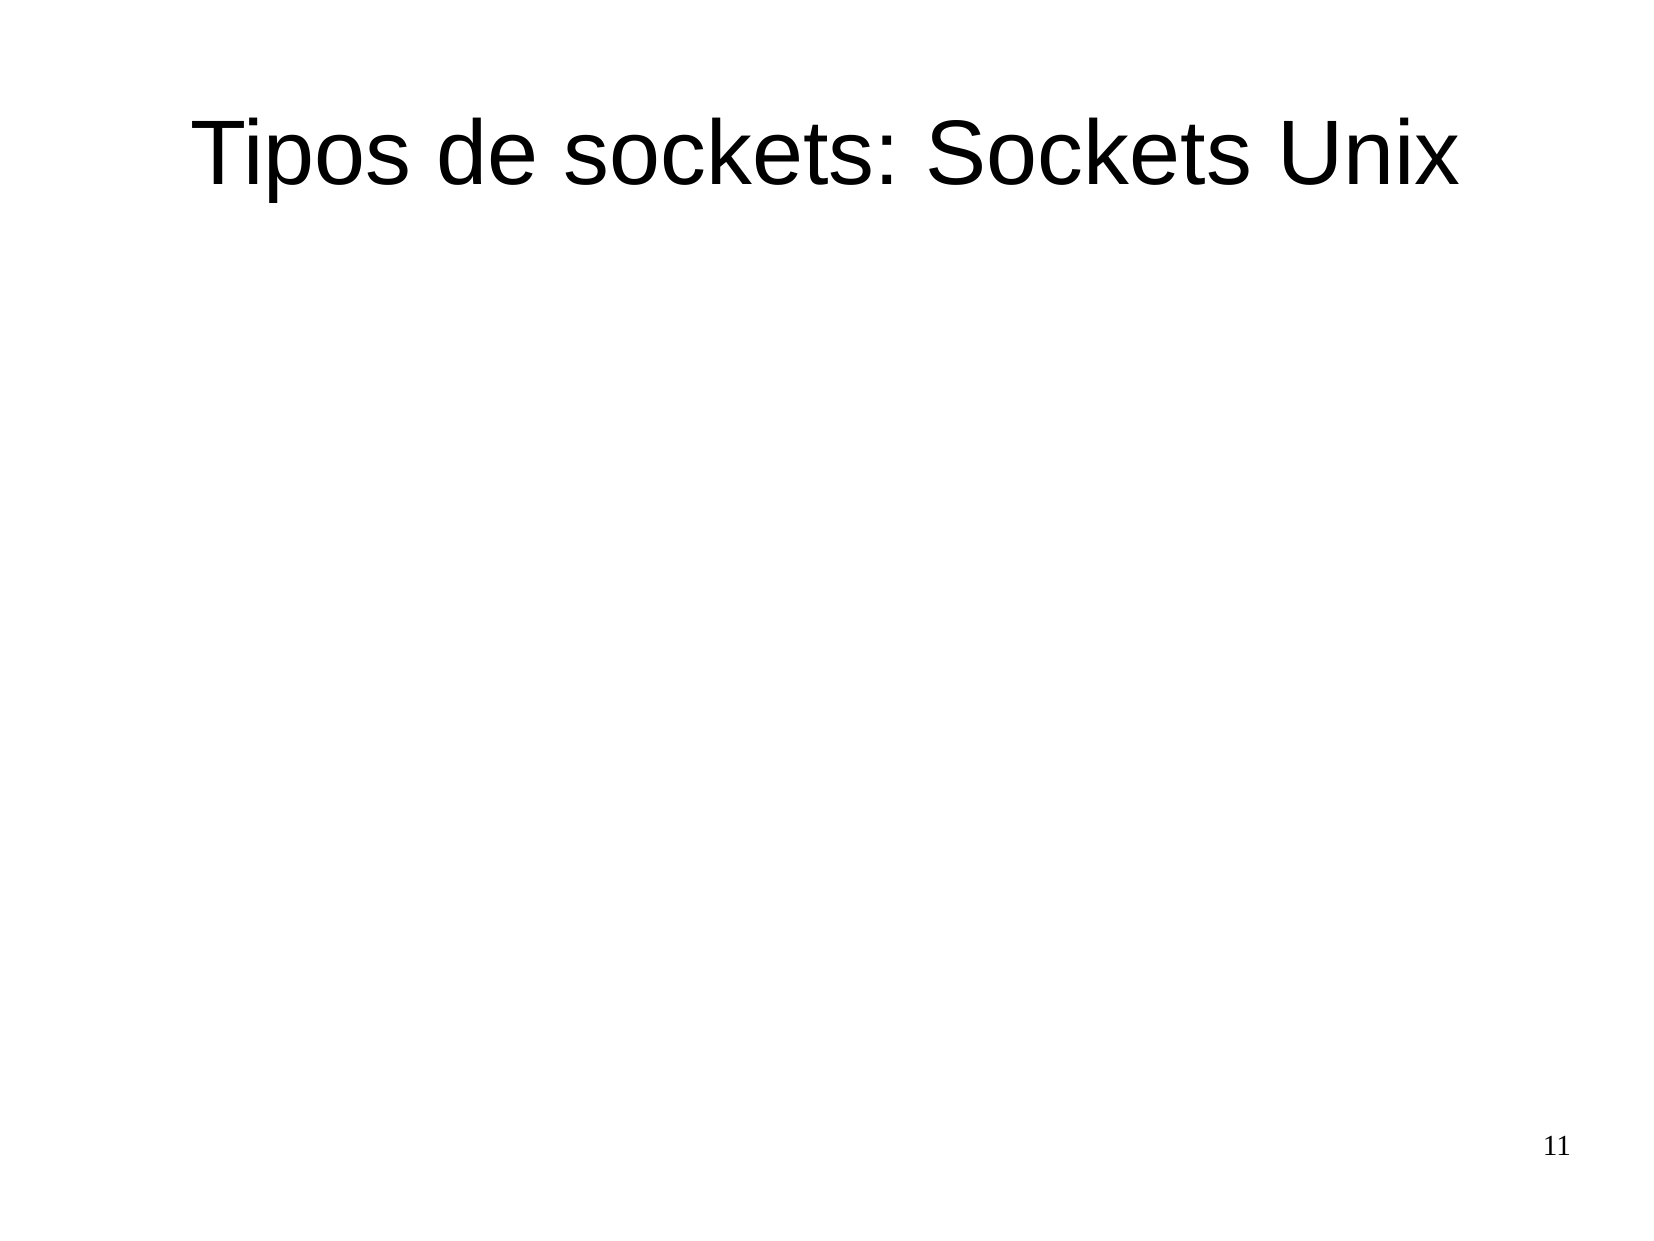

# Tipos de sockets: Sockets Unix
11